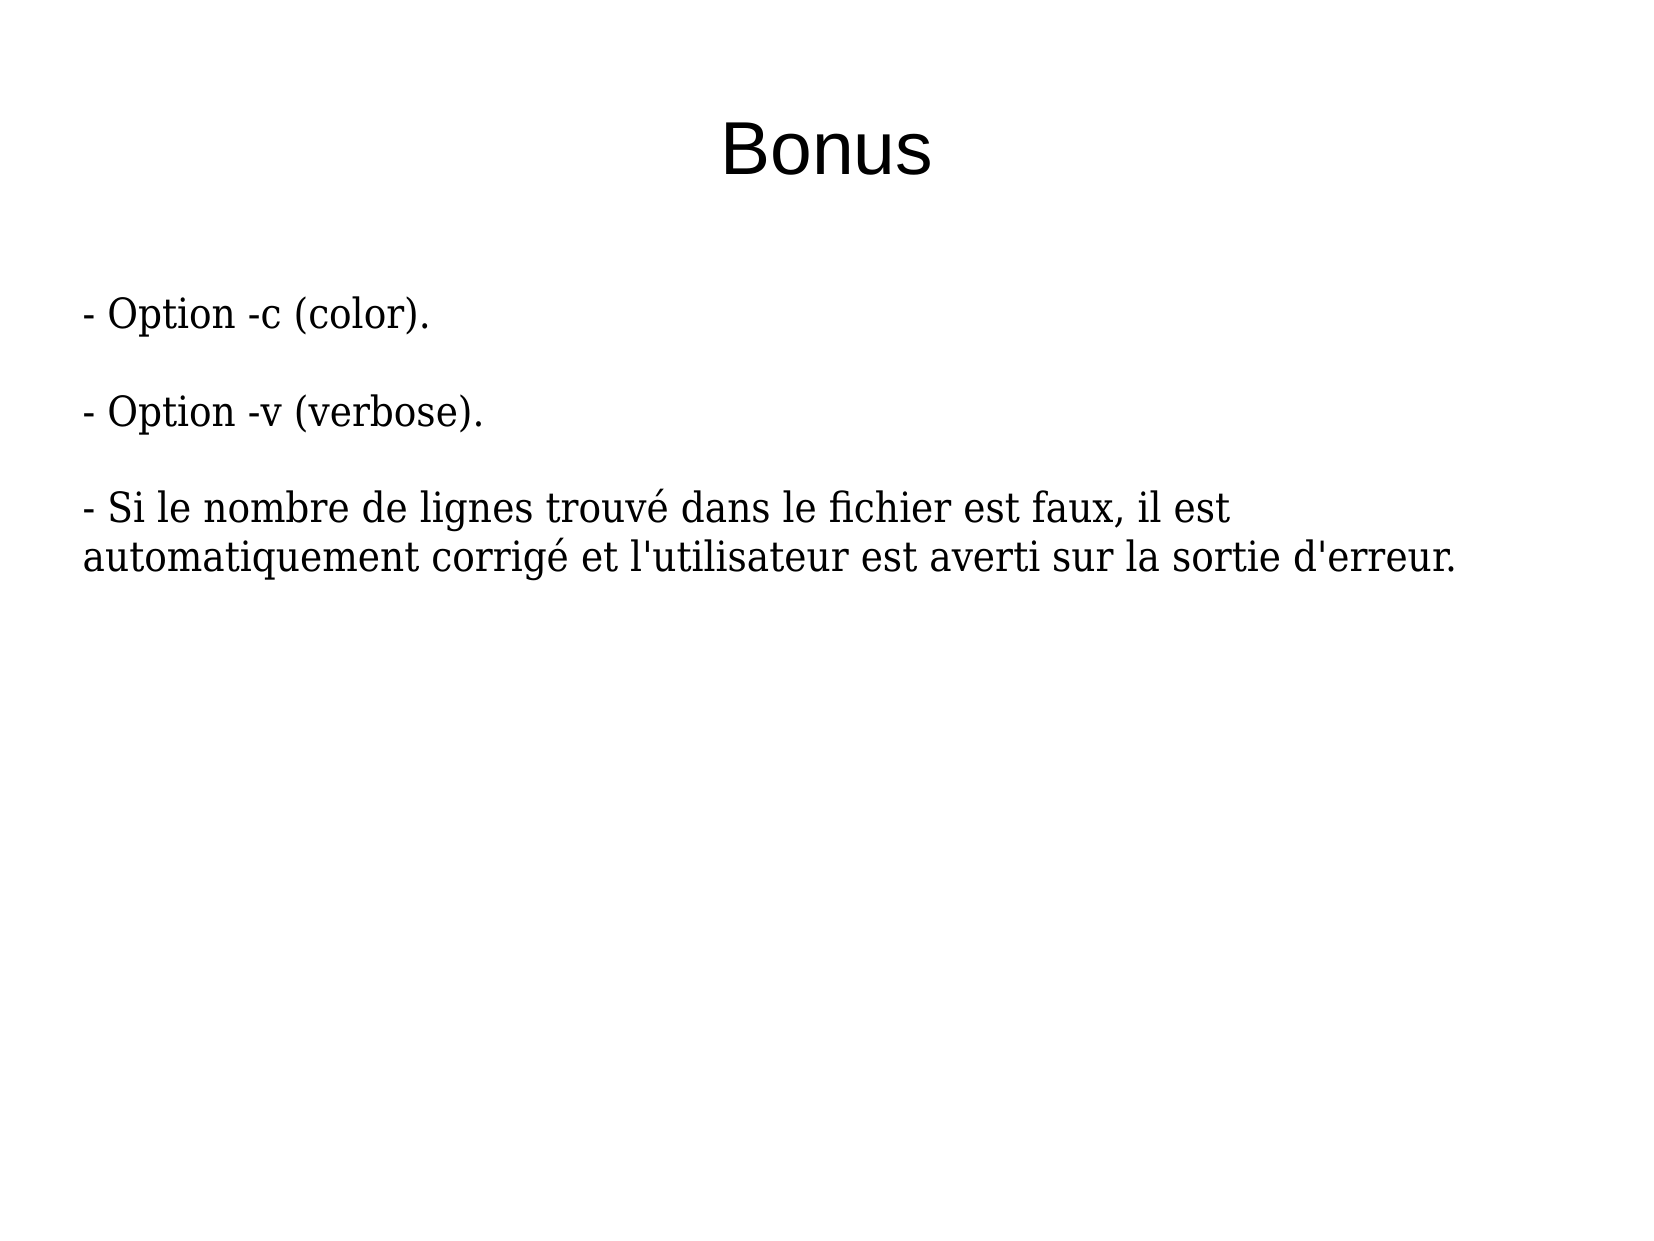

# Bonus
- Option -c (color).
- Option -v (verbose).
- Si le nombre de lignes trouvé dans le fichier est faux, il est automatiquement corrigé et l'utilisateur est averti sur la sortie d'erreur.